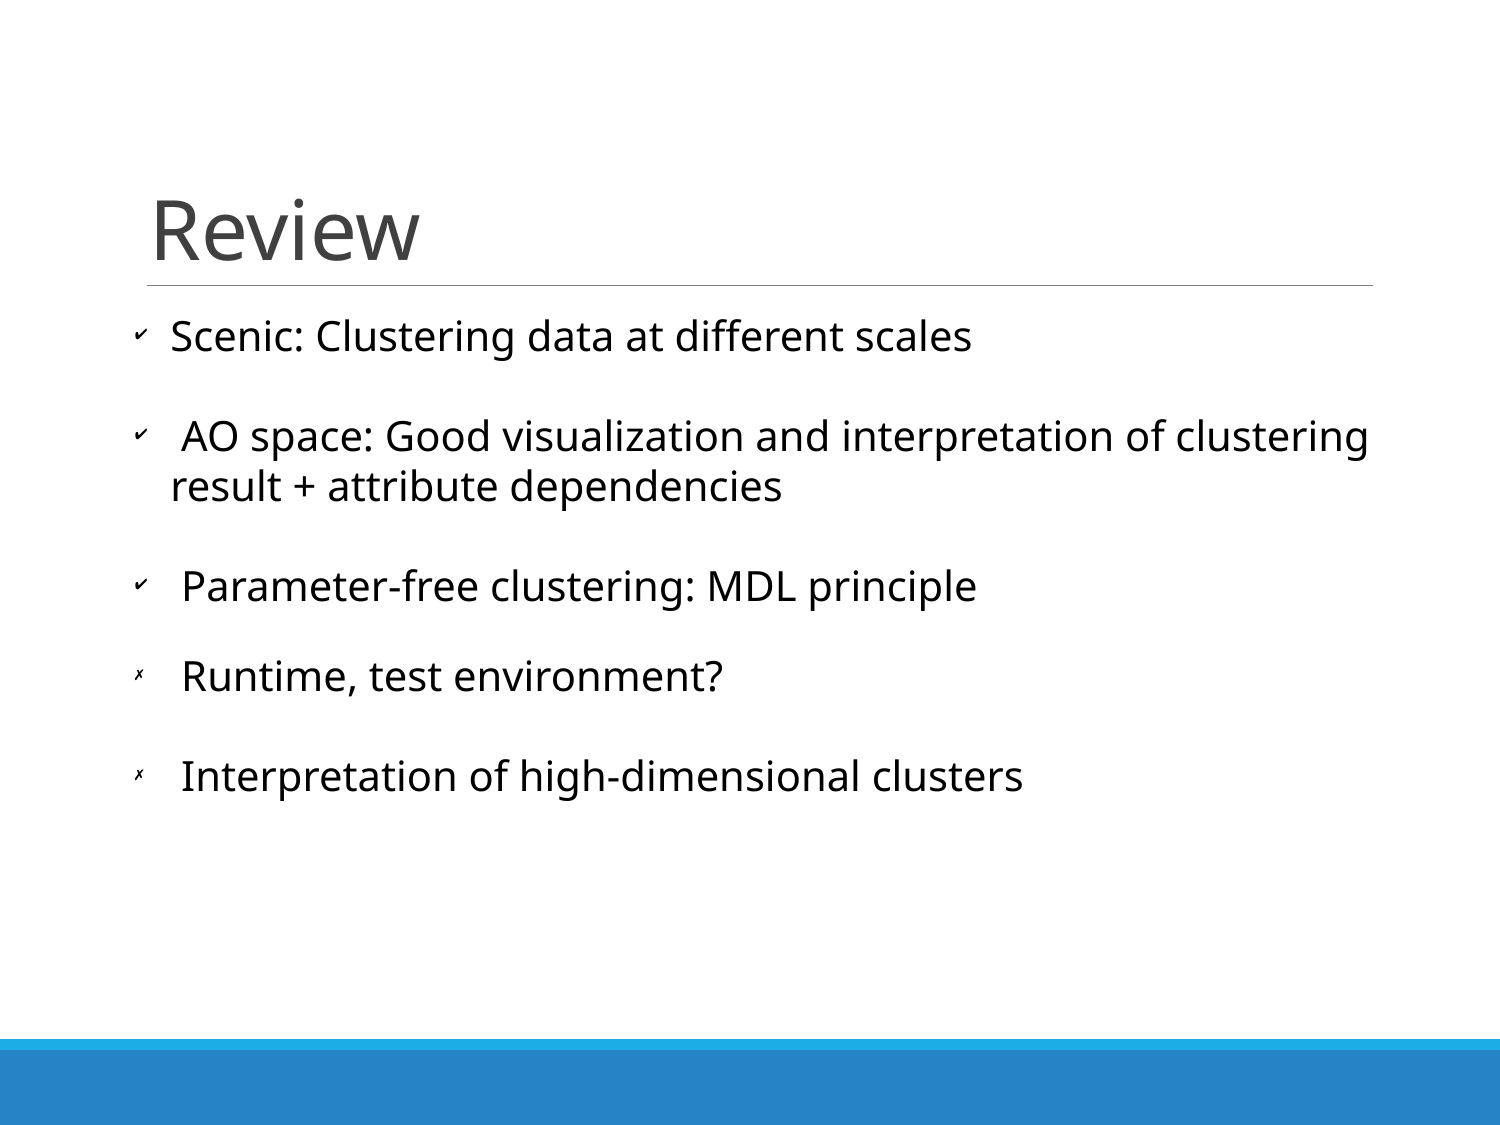

Review
Scenic: Clustering data at different scales
 AO space: Good visualization and interpretation of clustering result + attribute dependencies
 Parameter-free clustering: MDL principle
 Runtime, test environment?
 Interpretation of high-dimensional clusters